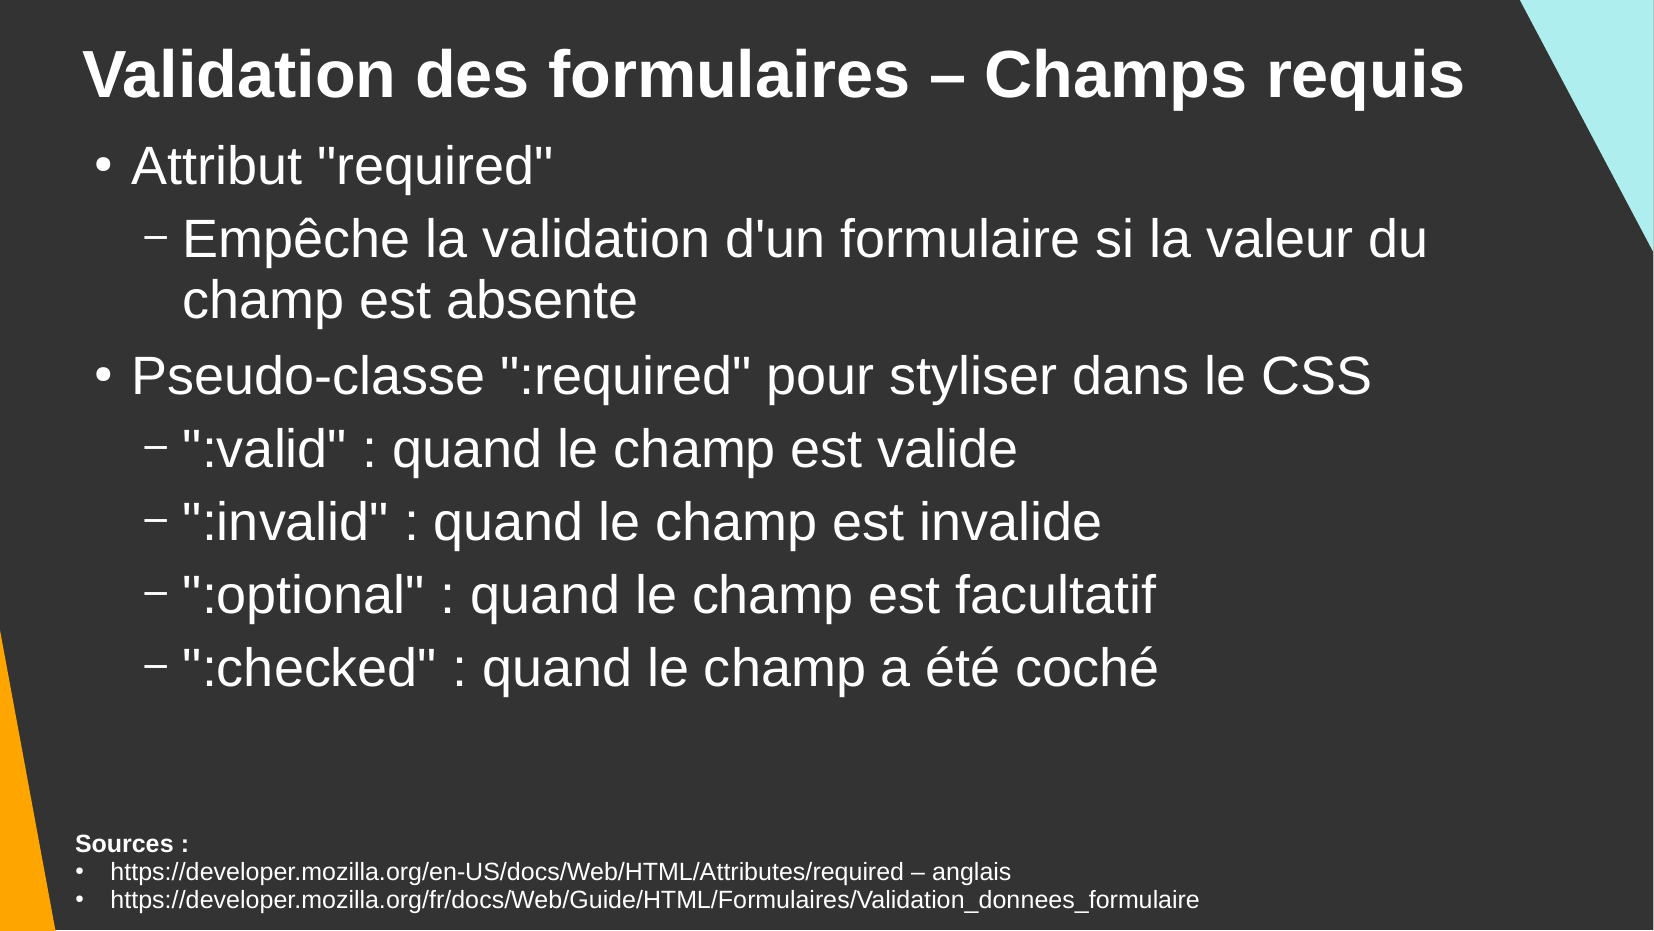

# Validation des formulaires – Champs requis
Attribut "required"
Empêche la validation d'un formulaire si la valeur du champ est absente
Pseudo-classe ":required" pour styliser dans le CSS
":valid" : quand le champ est valide
":invalid" : quand le champ est invalide
":optional" : quand le champ est facultatif
":checked" : quand le champ a été coché
Sources :
https://developer.mozilla.org/en-US/docs/Web/HTML/Attributes/required – anglais
https://developer.mozilla.org/fr/docs/Web/Guide/HTML/Formulaires/Validation_donnees_formulaire